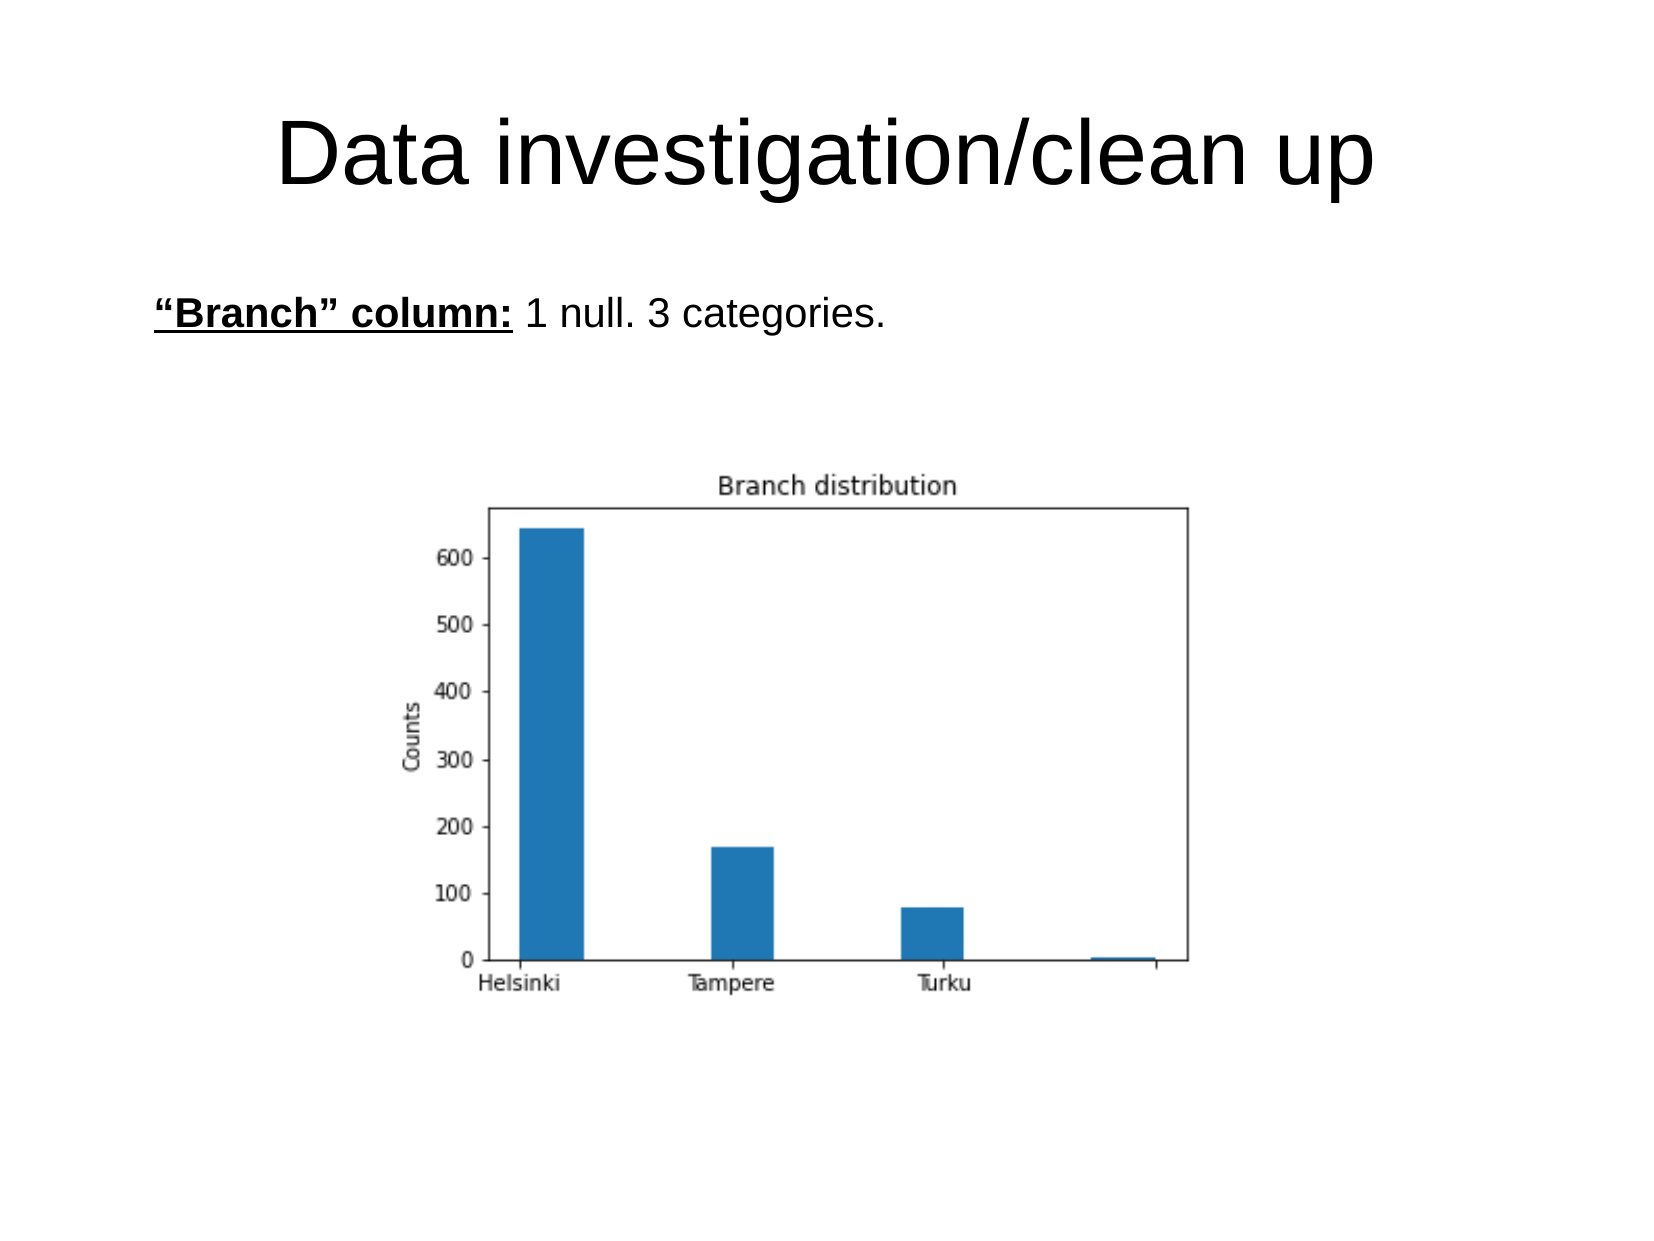

# Data investigation/clean up
“Branch” column: 1 null. 3 categories.